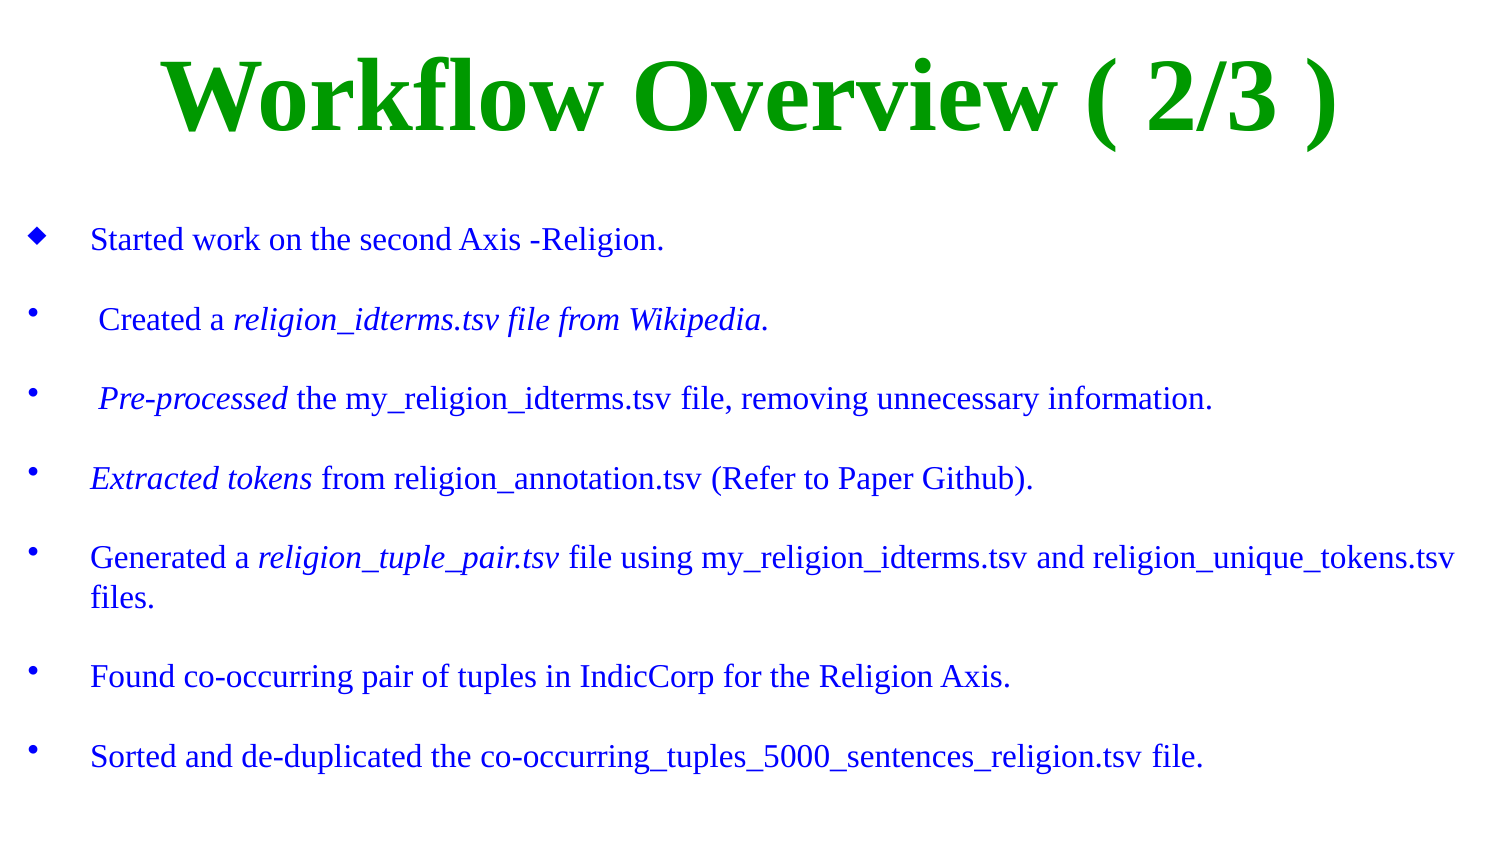

# Workflow Overview ( 2/3 )
Started work on the second Axis -Religion.
 Created a religion_idterms.tsv file from Wikipedia.
 Pre-processed the my_religion_idterms.tsv file, removing unnecessary information.
Extracted tokens from religion_annotation.tsv (Refer to Paper Github).
Generated a religion_tuple_pair.tsv file using my_religion_idterms.tsv and religion_unique_tokens.tsv files.
Found co-occurring pair of tuples in IndicCorp for the Religion Axis.
Sorted and de-duplicated the co-occurring_tuples_5000_sentences_religion.tsv file.